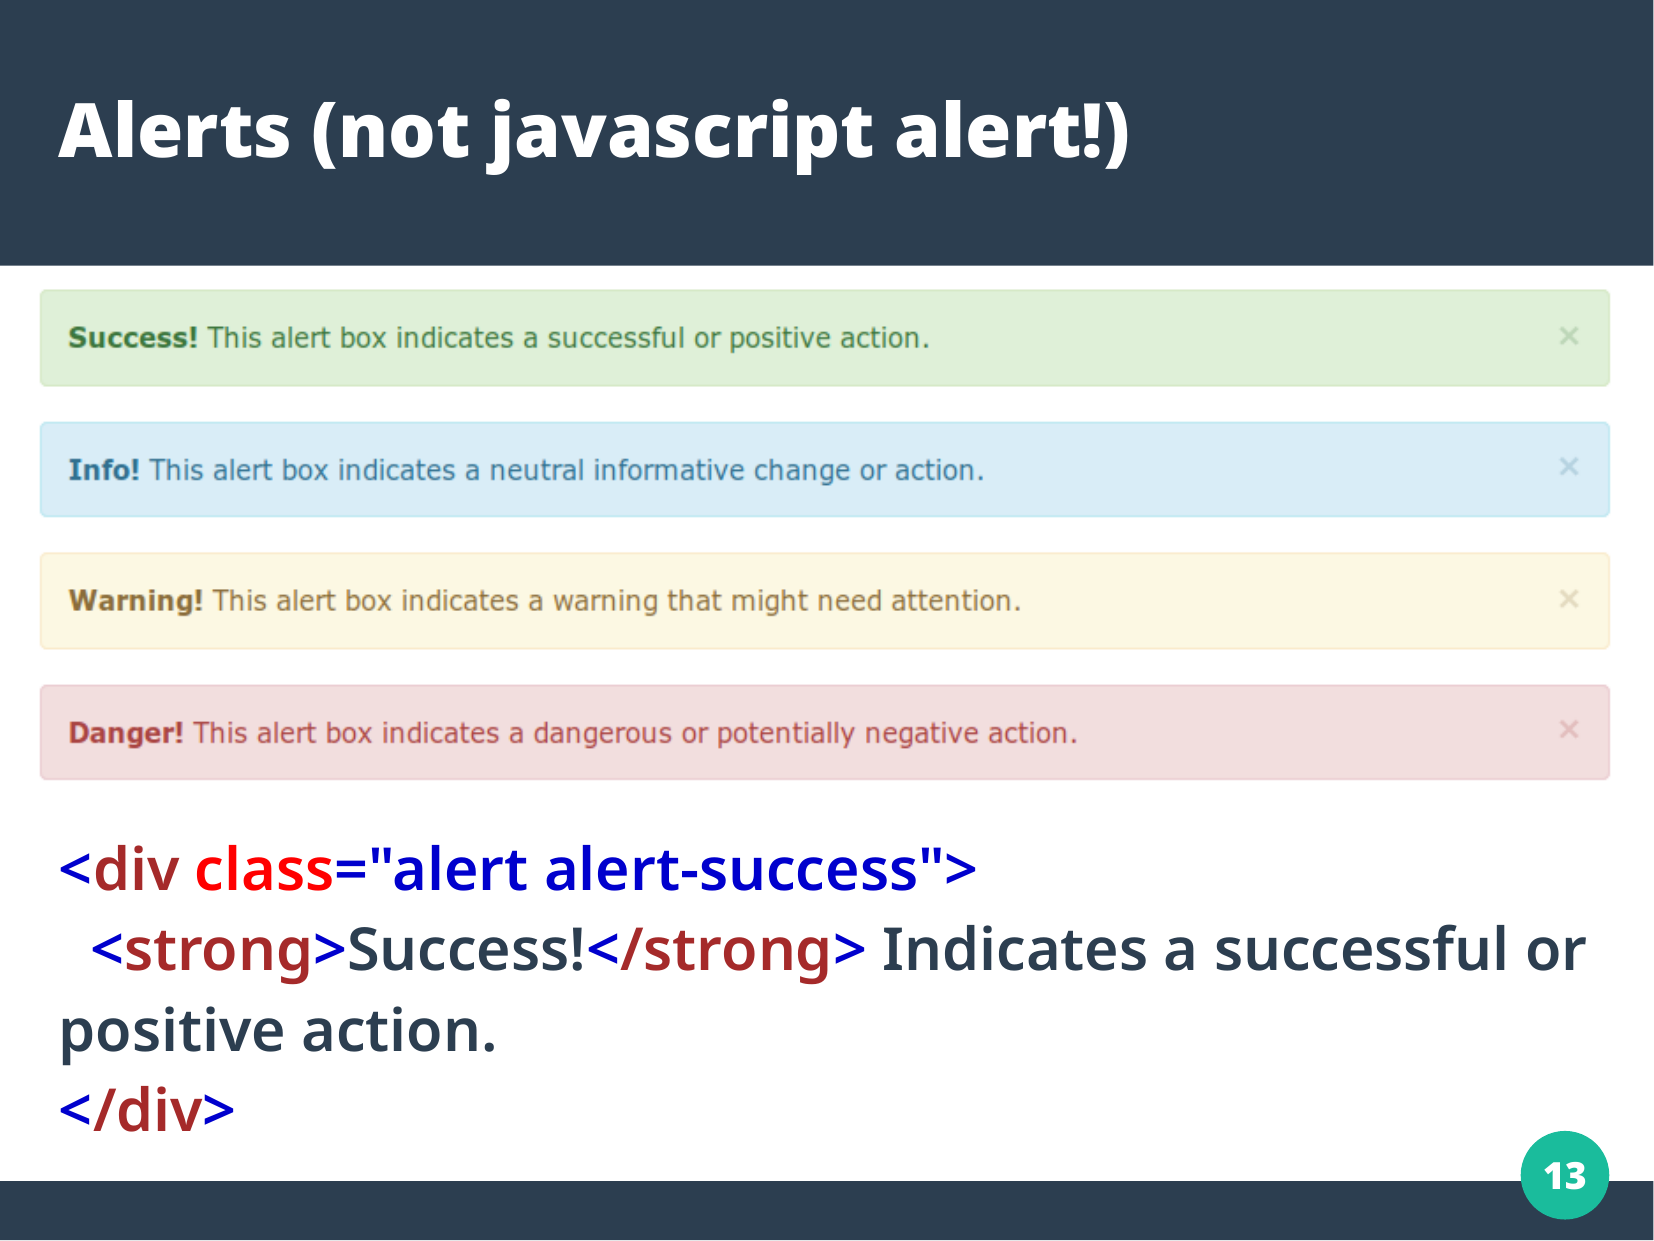

# Alerts (not javascript alert!)
<div class="alert alert-success">
  <strong>Success!</strong> Indicates a successful or positive action.
</div>
13